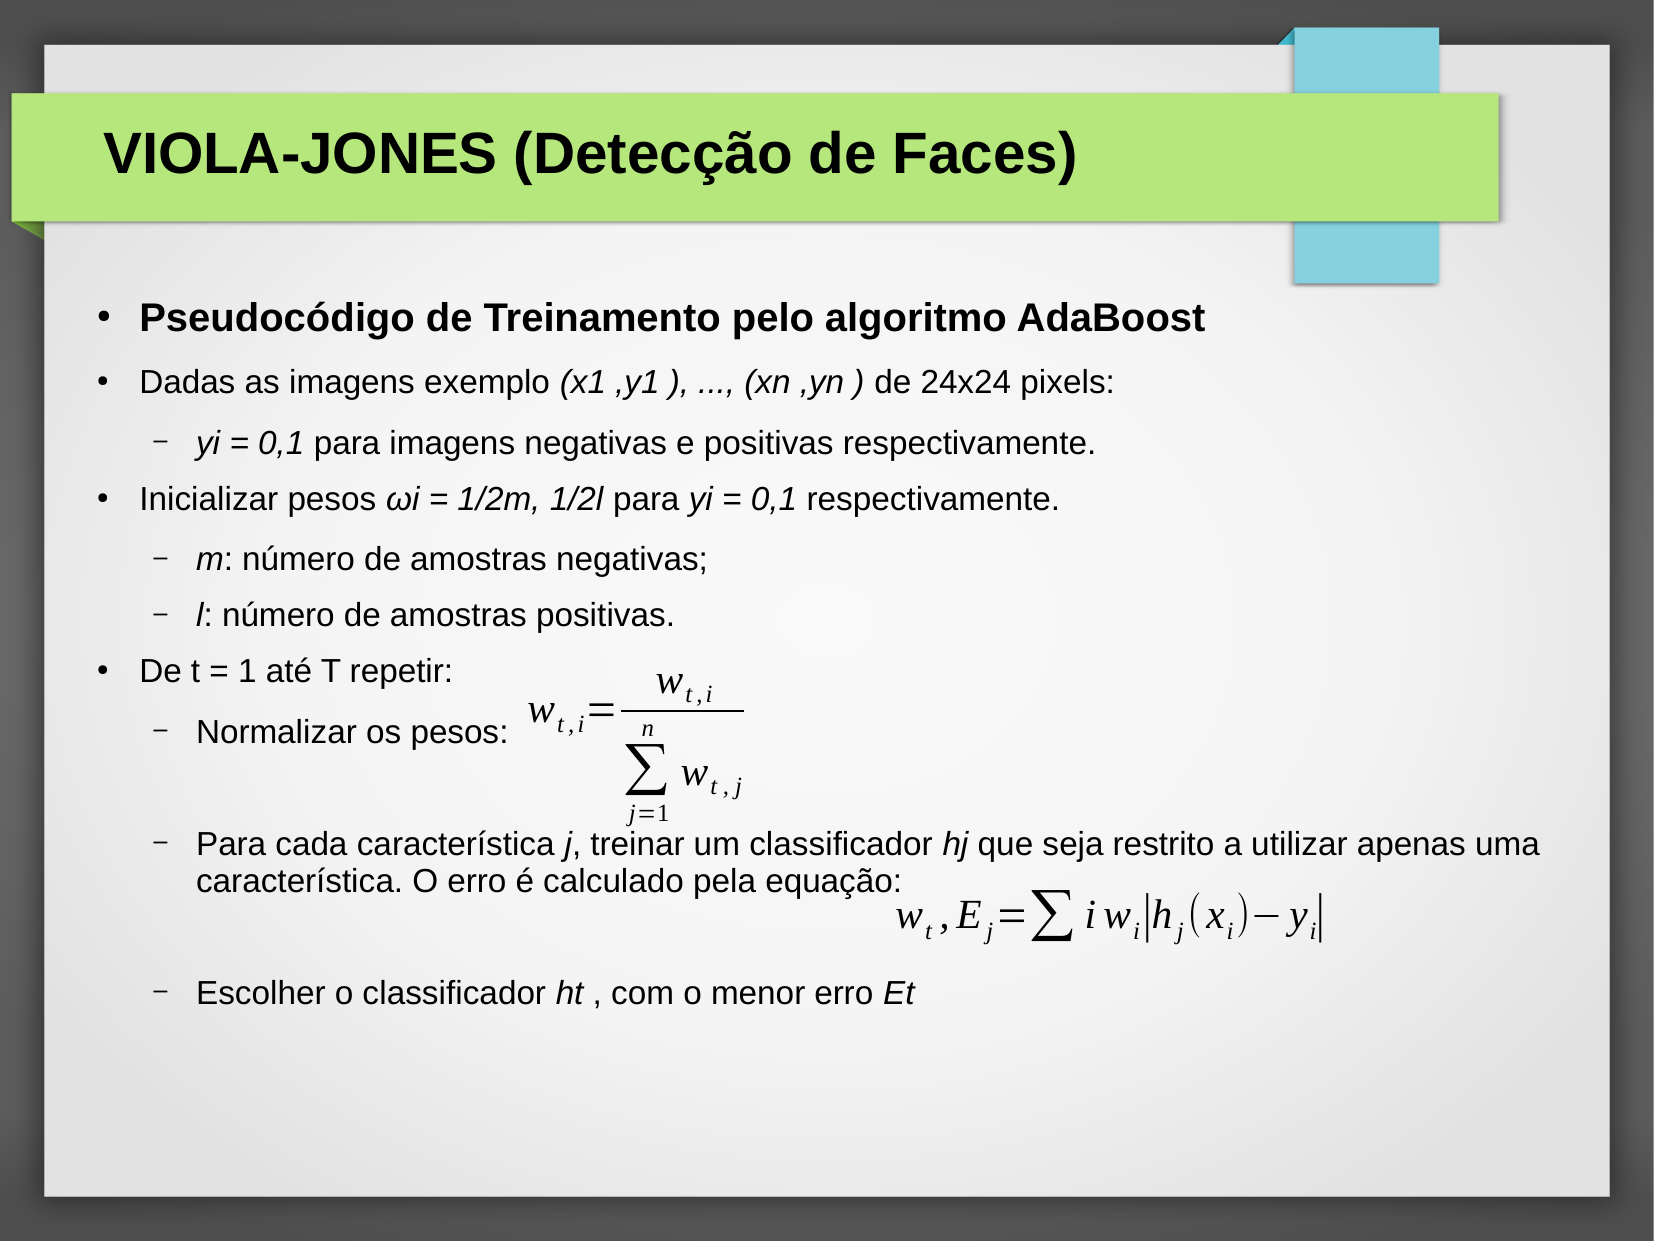

# VIOLA-JONES (Detecção de Faces)
Pseudocódigo de Treinamento pelo algoritmo AdaBoost
Dadas as imagens exemplo (x1 ,y1 ), ..., (xn ,yn ) de 24x24 pixels:
yi = 0,1 para imagens negativas e positivas respectivamente.
Inicializar pesos ωi = 1/2m, 1/2l para yi = 0,1 respectivamente.
m: número de amostras negativas;
l: número de amostras positivas.
De t = 1 até T repetir:
Normalizar os pesos:
Para cada característica j, treinar um classificador hj que seja restrito a utilizar apenas uma característica. O erro é calculado pela equação:
Escolher o classificador ht , com o menor erro Et